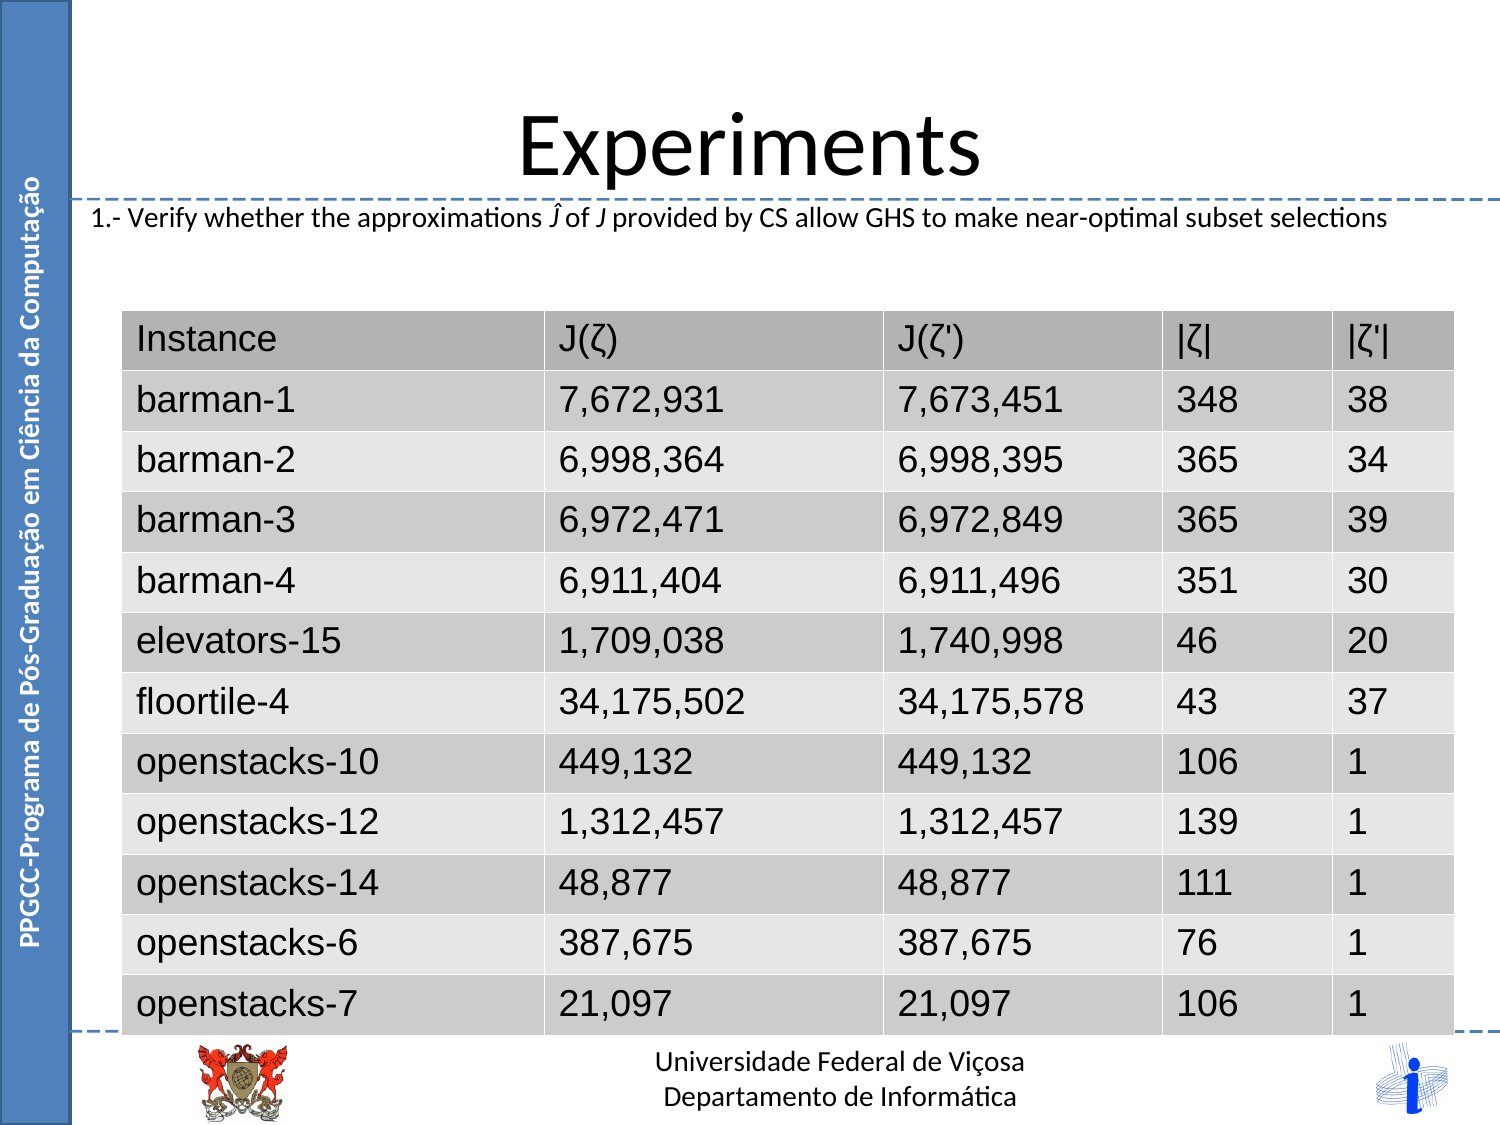

Experiments
1.- Verify whether the approximations Ĵ of J provided by CS allow GHS to make near-optimal subset selections
| Instance | J(ζ) | J(ζ') | |ζ| | |ζ'| |
| --- | --- | --- | --- | --- |
| barman-1 | 7,672,931 | 7,673,451 | 348 | 38 |
| barman-2 | 6,998,364 | 6,998,395 | 365 | 34 |
| barman-3 | 6,972,471 | 6,972,849 | 365 | 39 |
| barman-4 | 6,911,404 | 6,911,496 | 351 | 30 |
| elevators-15 | 1,709,038 | 1,740,998 | 46 | 20 |
| floortile-4 | 34,175,502 | 34,175,578 | 43 | 37 |
| openstacks-10 | 449,132 | 449,132 | 106 | 1 |
| openstacks-12 | 1,312,457 | 1,312,457 | 139 | 1 |
| openstacks-14 | 48,877 | 48,877 | 111 | 1 |
| openstacks-6 | 387,675 | 387,675 | 76 | 1 |
| openstacks-7 | 21,097 | 21,097 | 106 | 1 |
PPGCC-Programa de Pós-Graduação em Ciência da Computação
Universidade Federal de Viçosa
Departamento de Informática